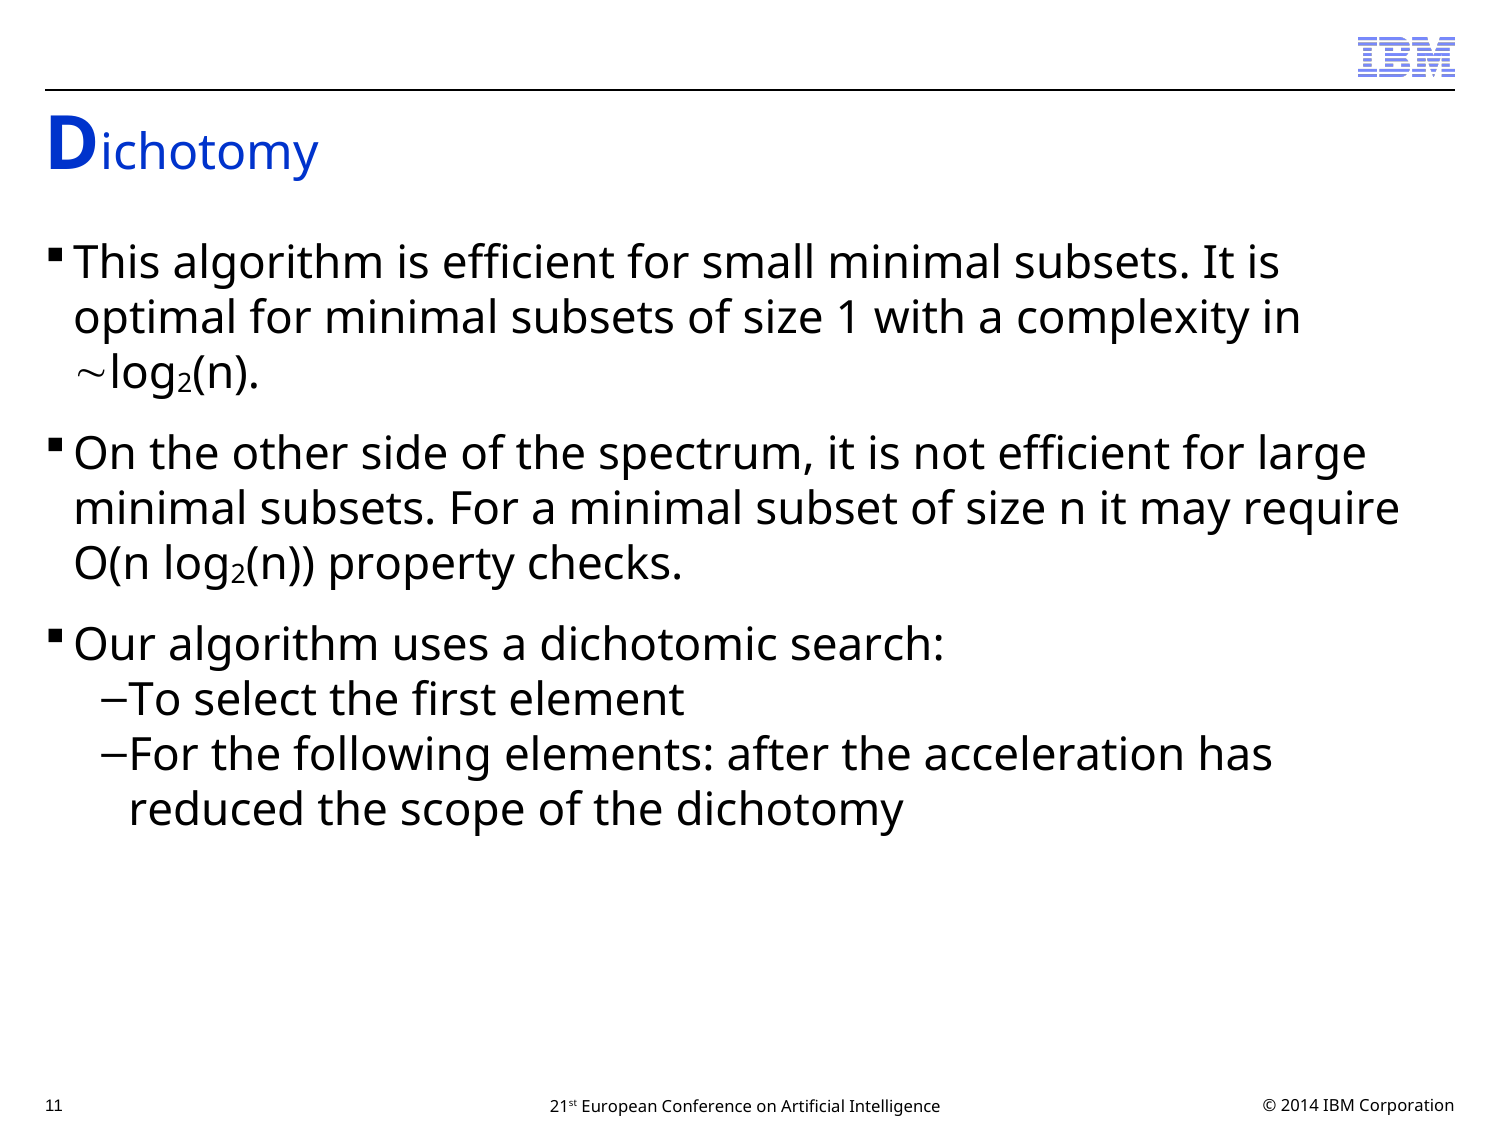

# Dichotomy
This algorithm is efficient for small minimal subsets. It is optimal for minimal subsets of size 1 with a complexity in log2(n).
On the other side of the spectrum, it is not efficient for large minimal subsets. For a minimal subset of size n it may require O(n log2(n)) property checks.
Our algorithm uses a dichotomic search:
To select the first element
For the following elements: after the acceleration has reduced the scope of the dichotomy
11